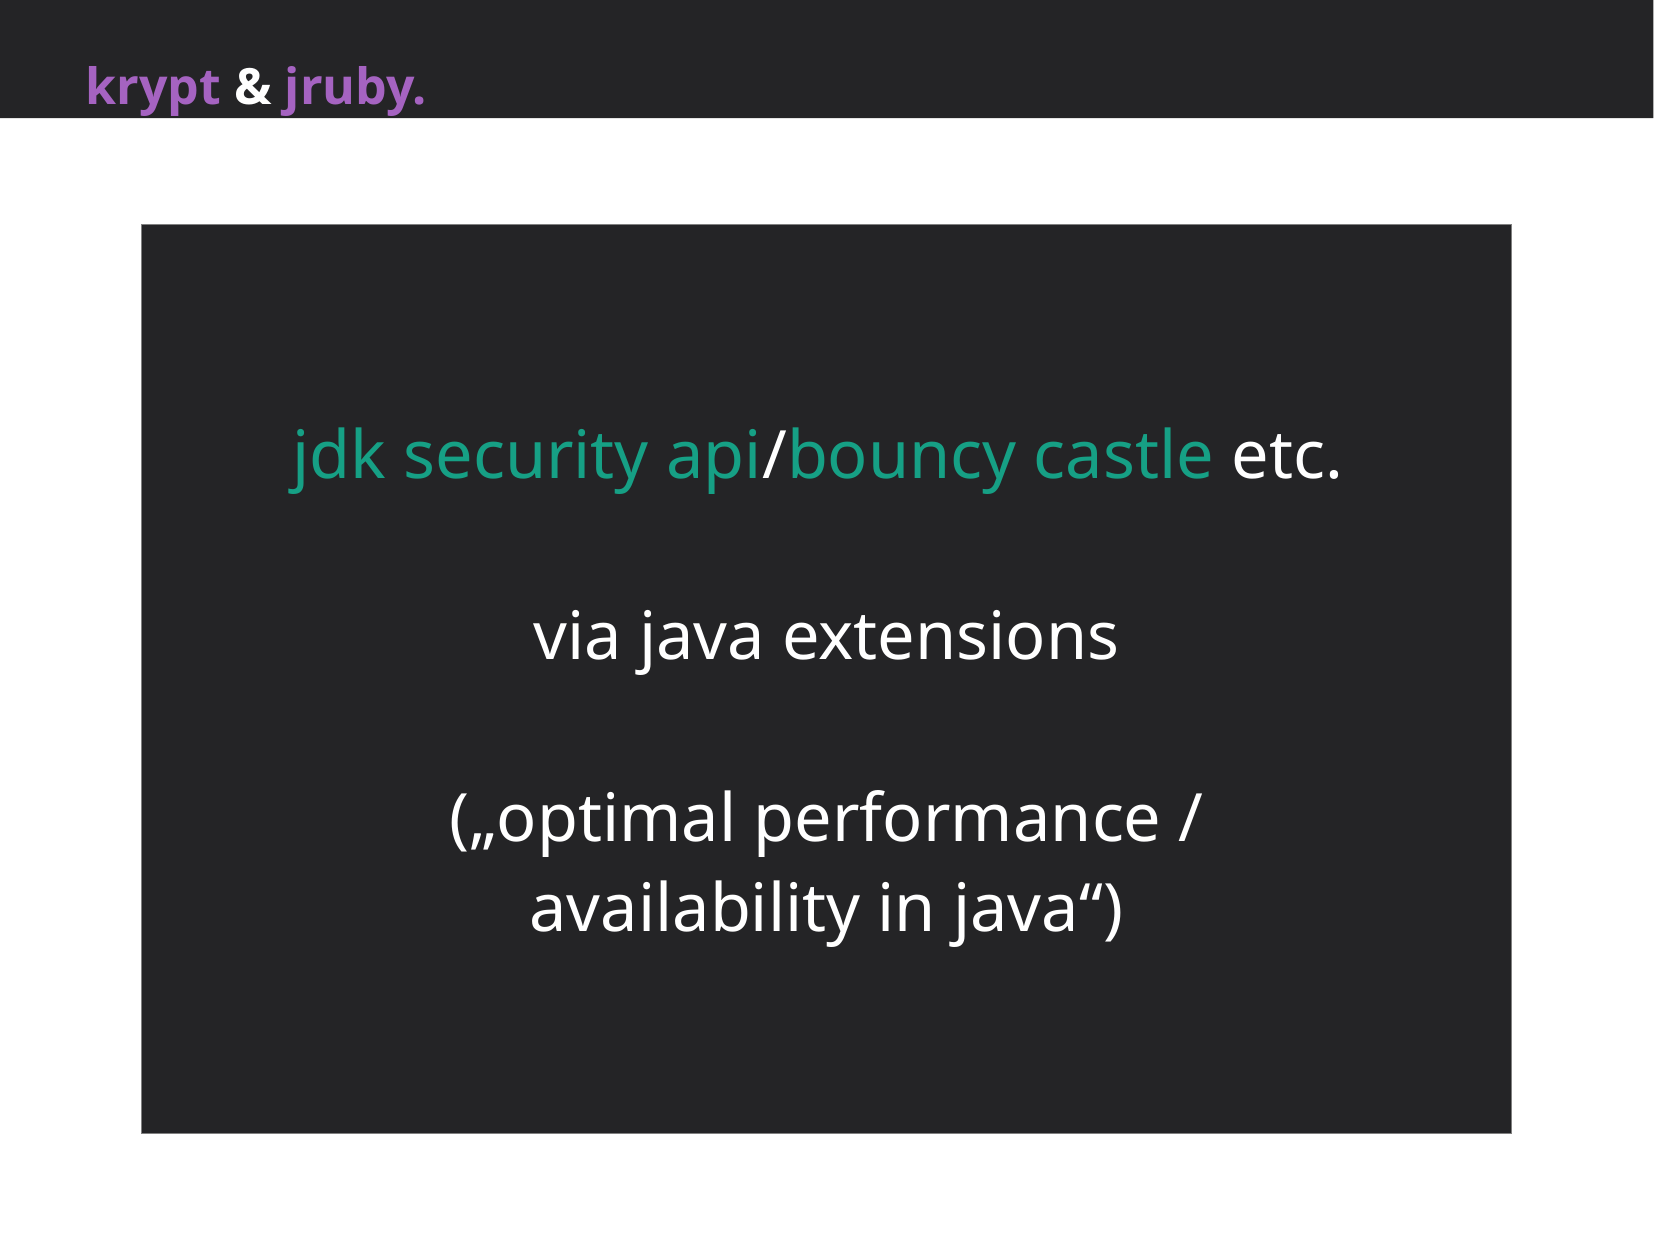

krypt & jruby.
jdk security api/bouncy castle etc.
via java extensions
(„optimal performance /
availability in java“)